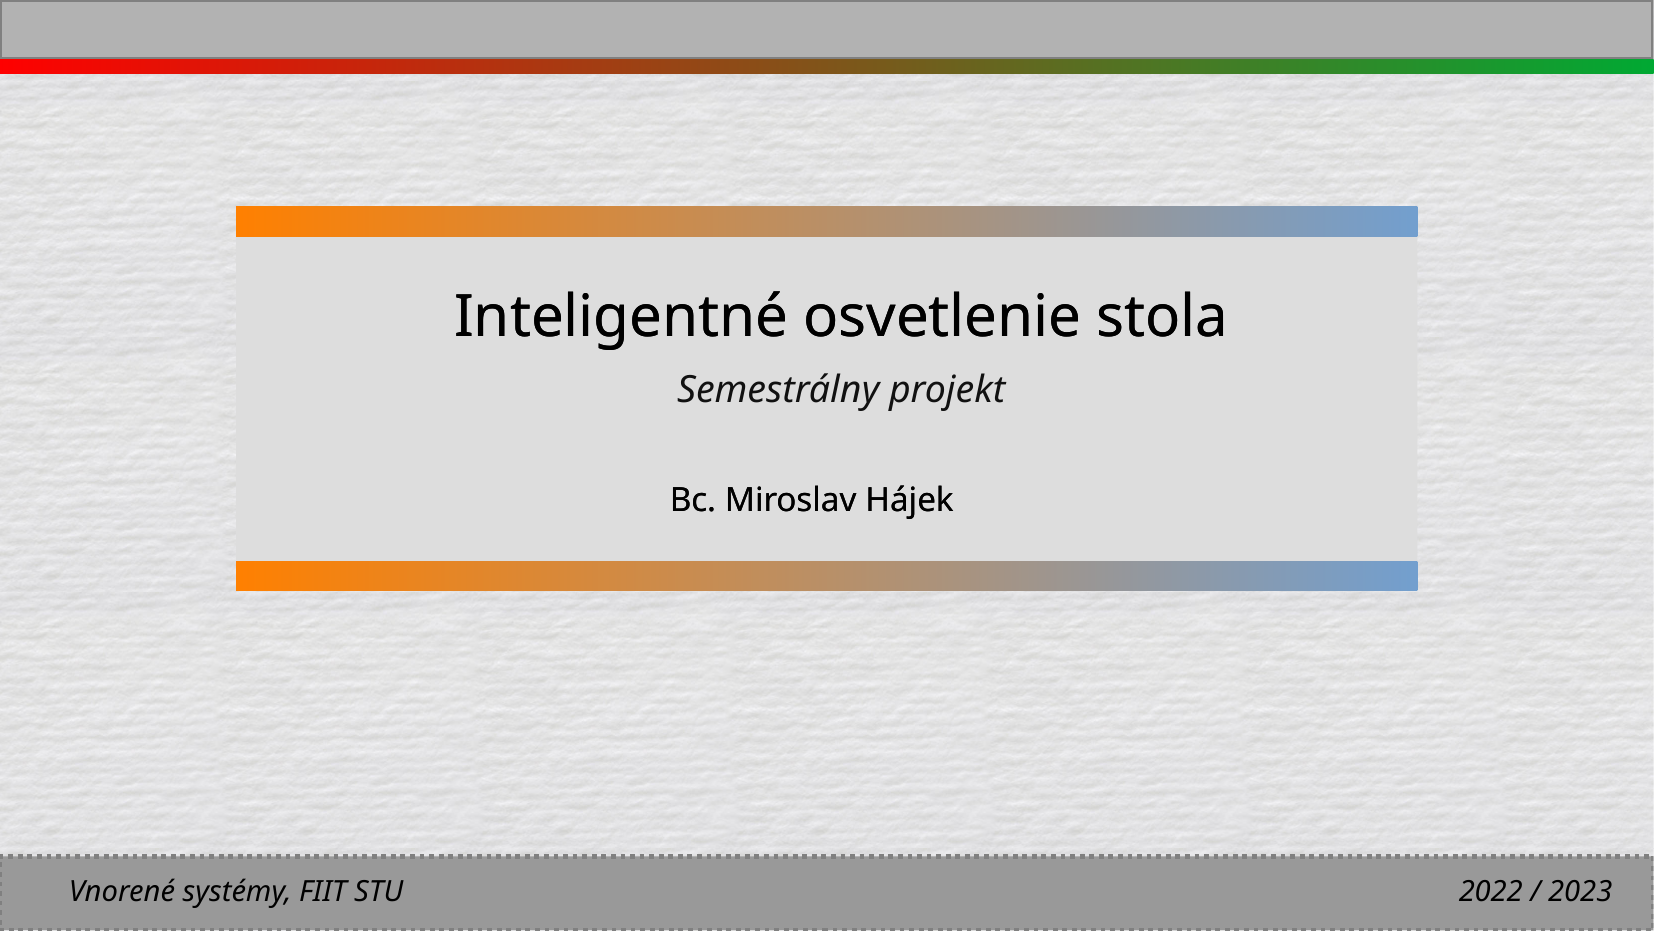

# Inteligentné osvetlenie stola
Inteligentné osvetlenie stola
Semestrálny projekt
Bc. Miroslav Hájek
Bc. Miroslav Hájek
Vnorené systémy, FIIT STU
2022 / 2023